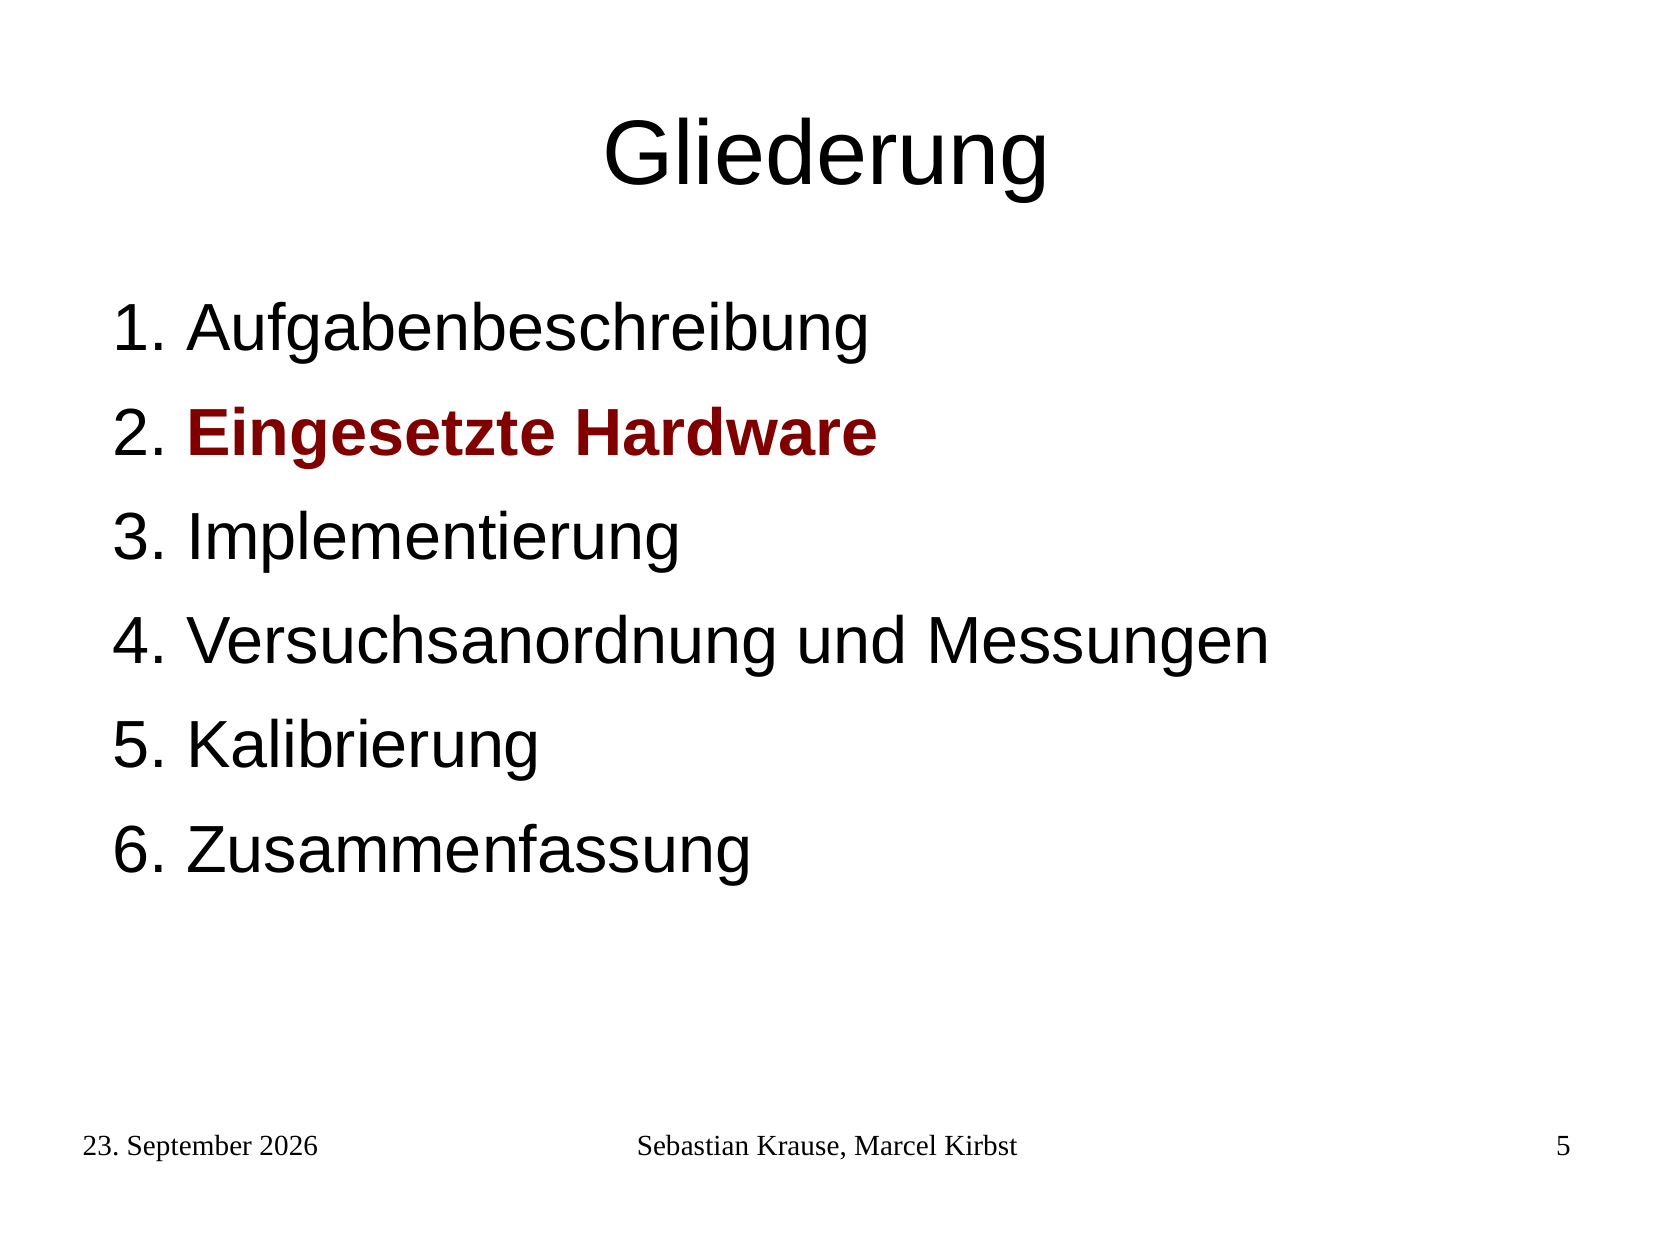

# Gliederung
 Aufgabenbeschreibung
 Eingesetzte Hardware
 Implementierung
 Versuchsanordnung und Messungen
 Kalibrierung
 Zusammenfassung
Sebastian Krause, Marcel Kirbst
5